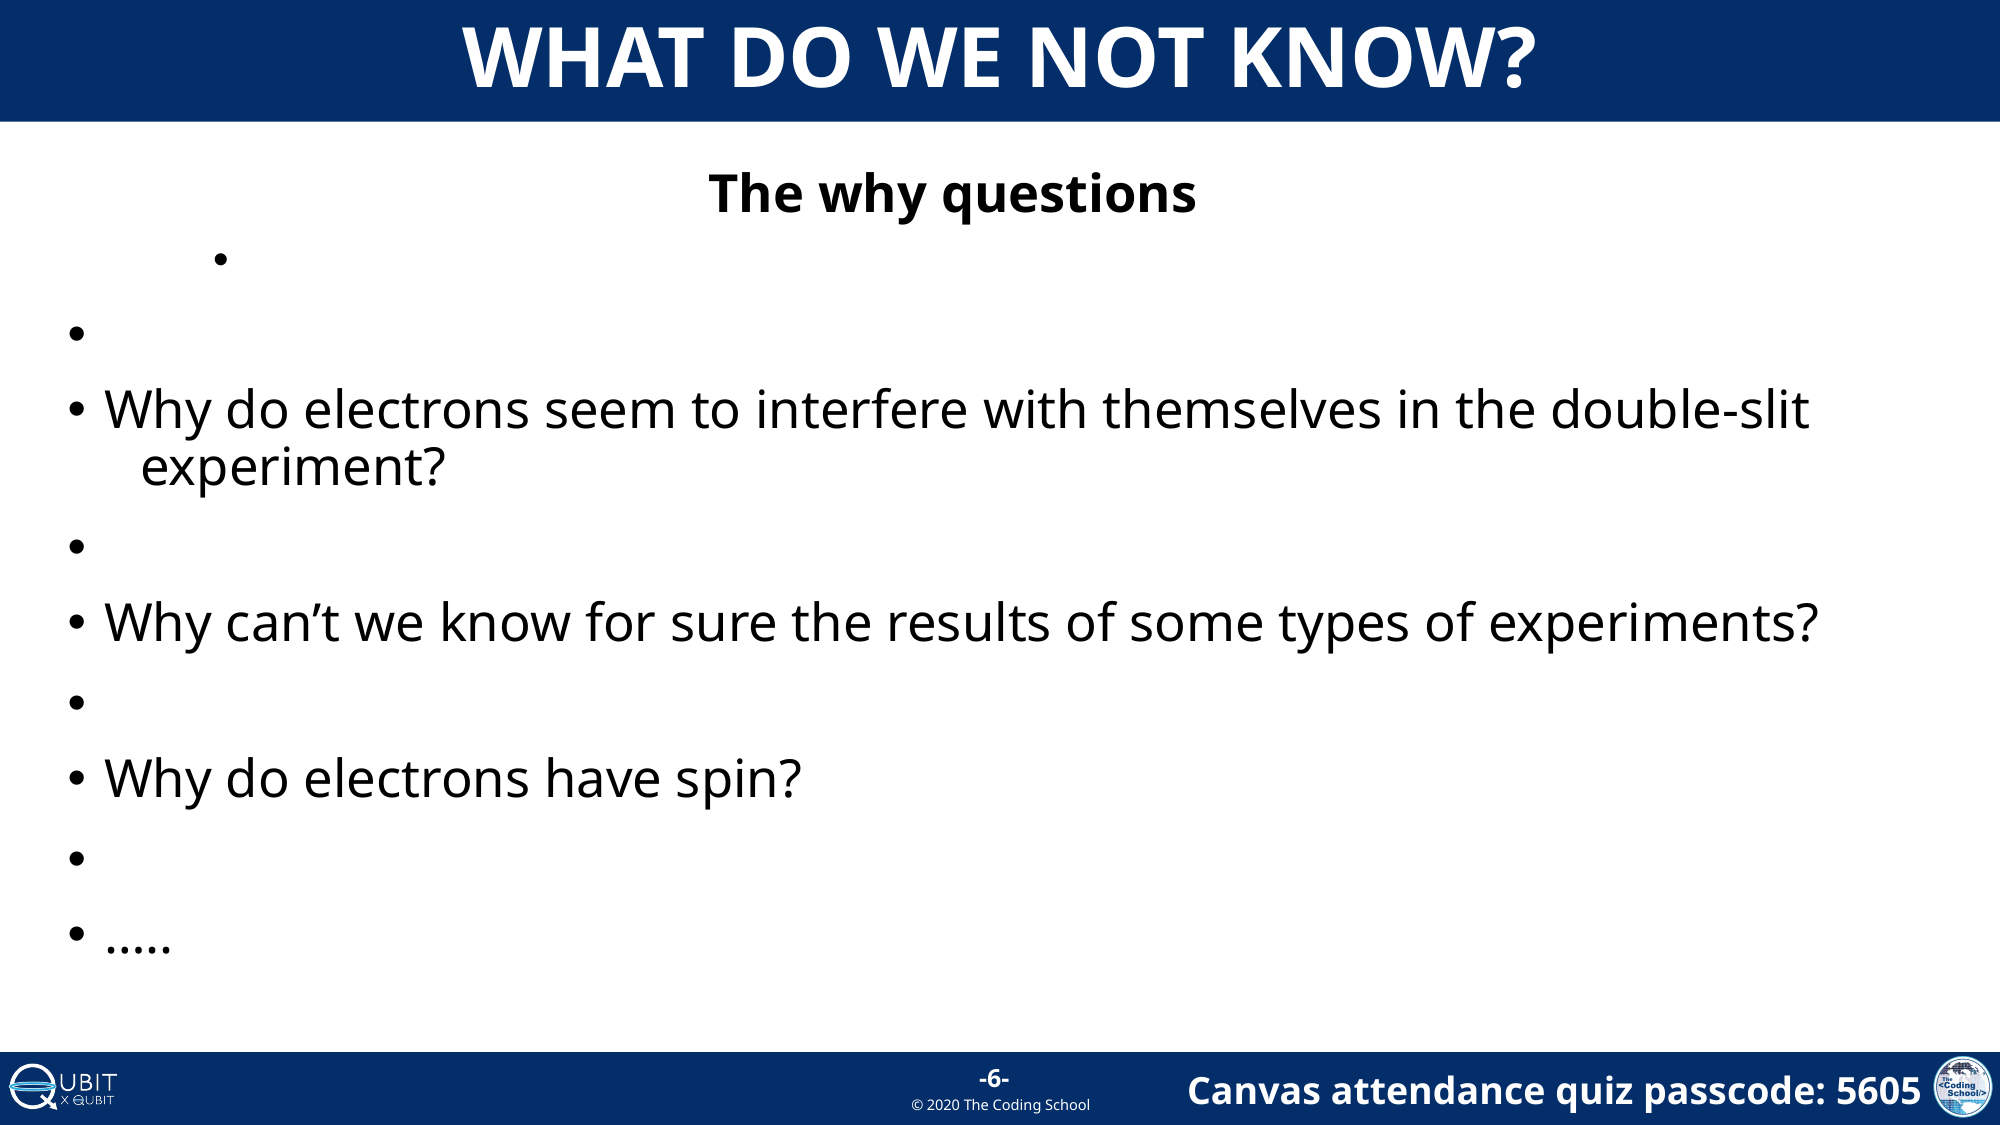

# What do we not know?
The why questions
Why do electrons seem to interfere with themselves in the double-slit experiment?
Why can’t we know for sure the results of some types of experiments?
Why do electrons have spin?
…..
-6-